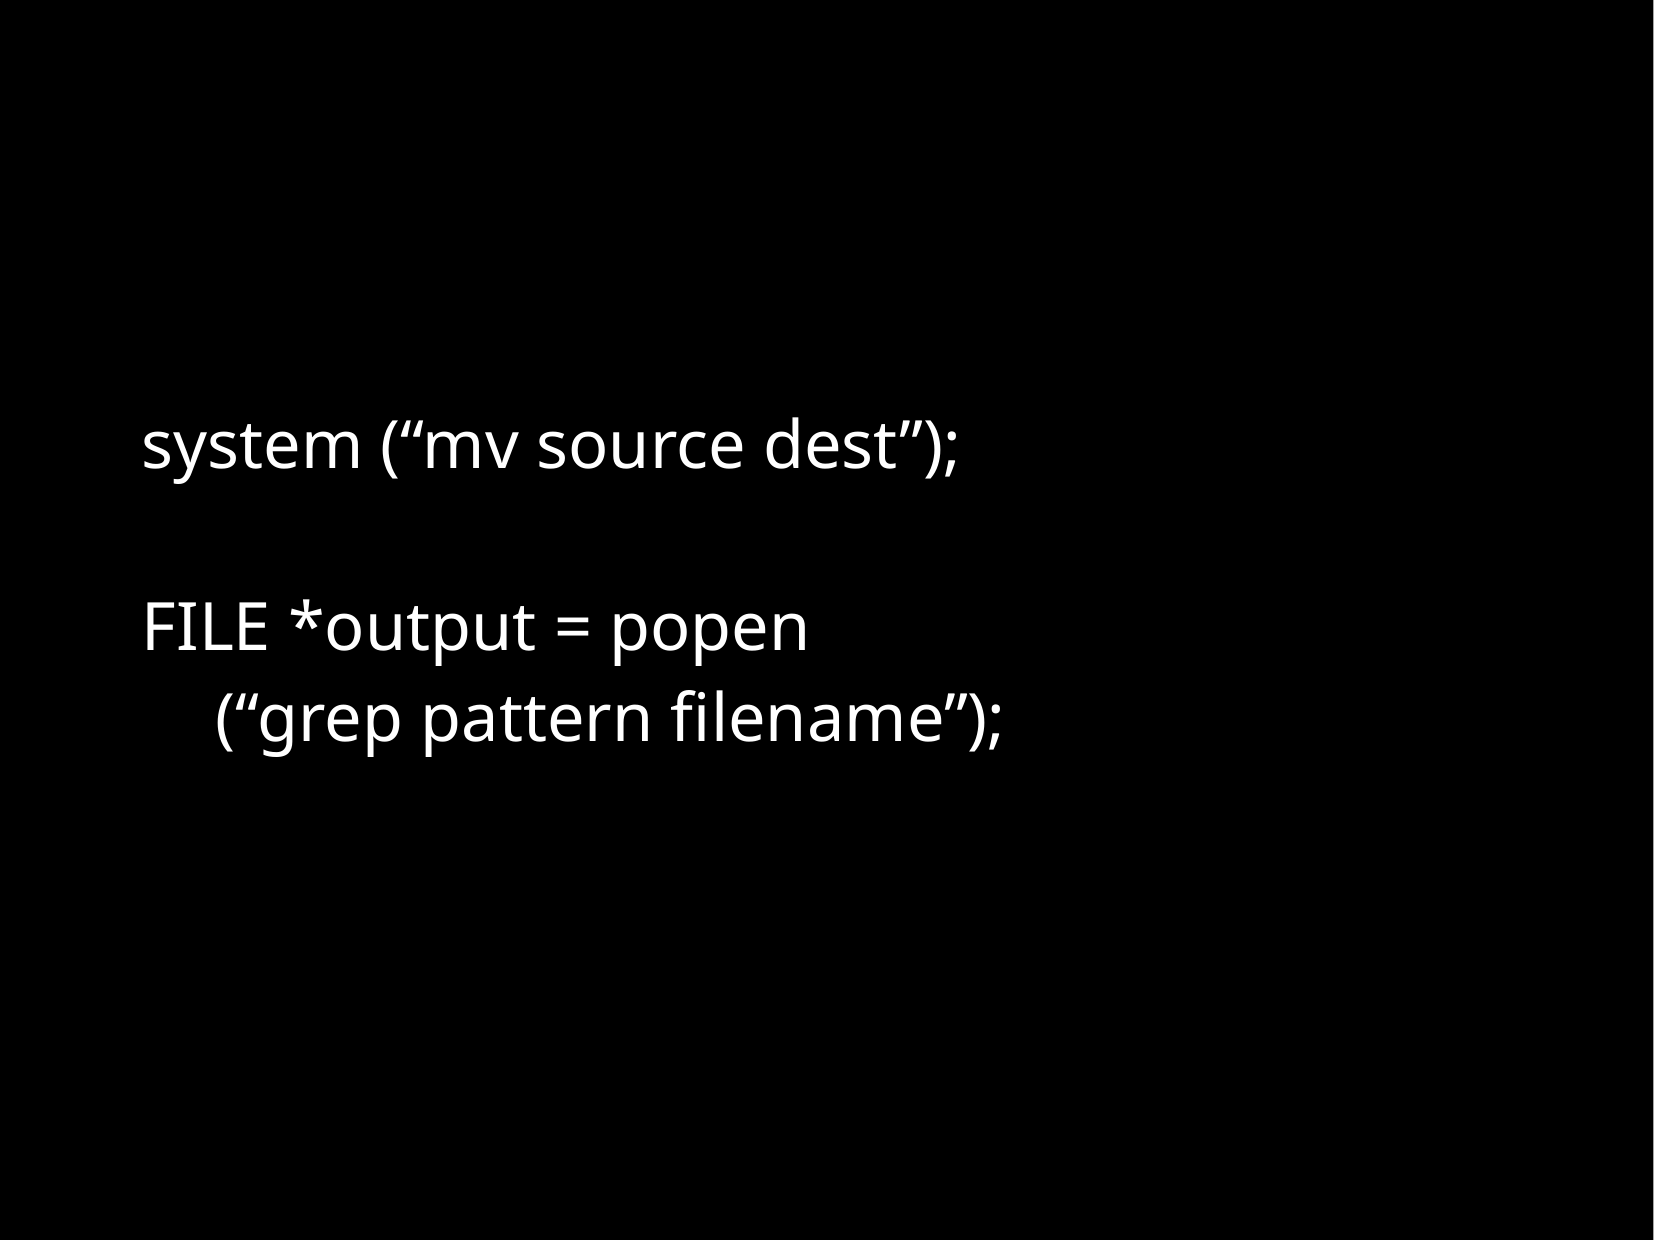

# system (“mv source dest”);
FILE *output = popen
	(“grep pattern filename”);